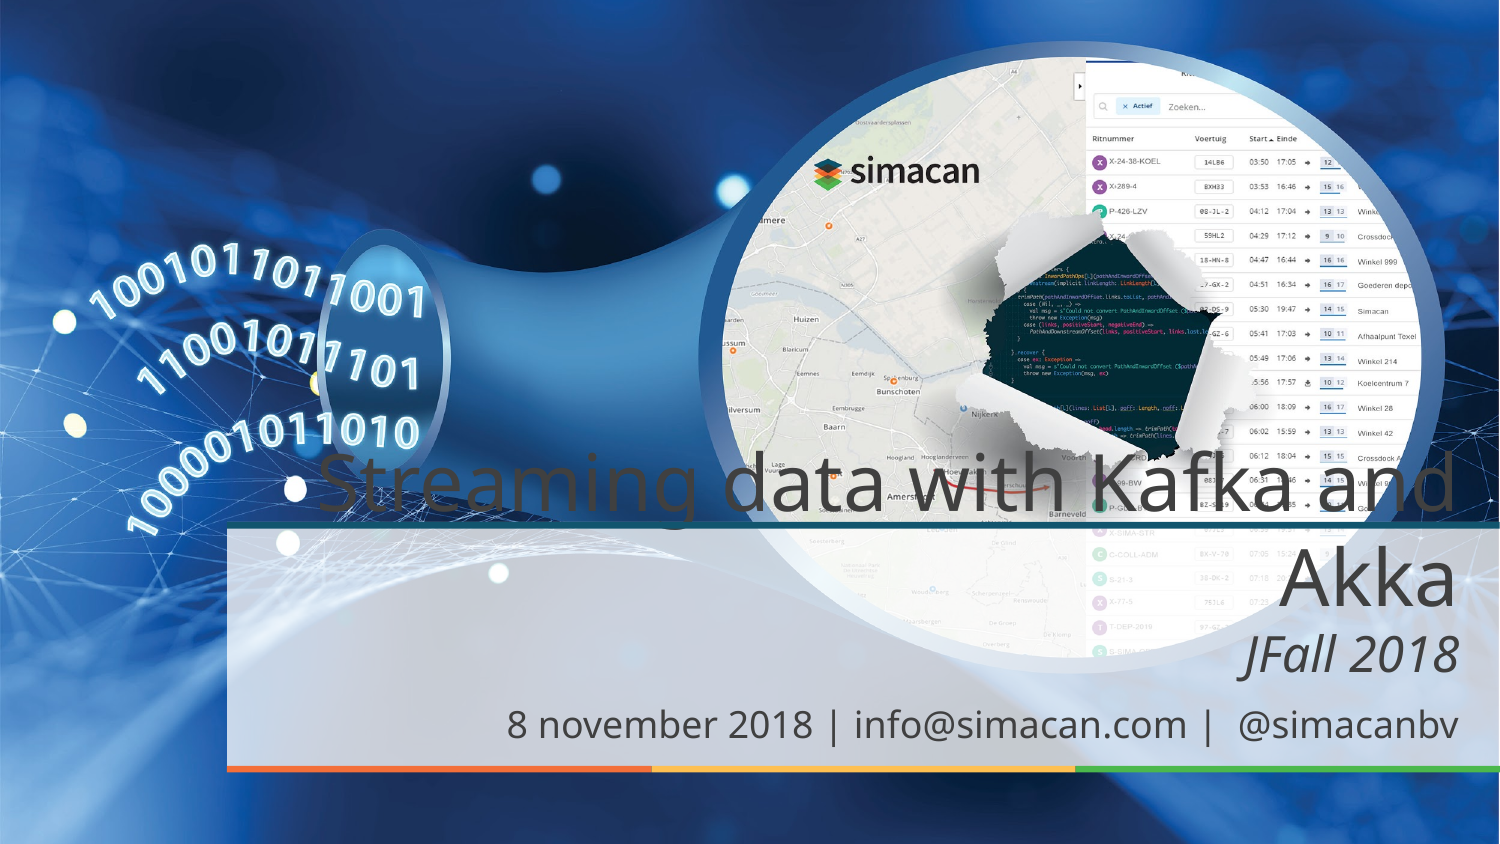

Streaming data with Kafka and Akka
JFall 2018
8 november 2018 | info@simacan.com | @simacanbv